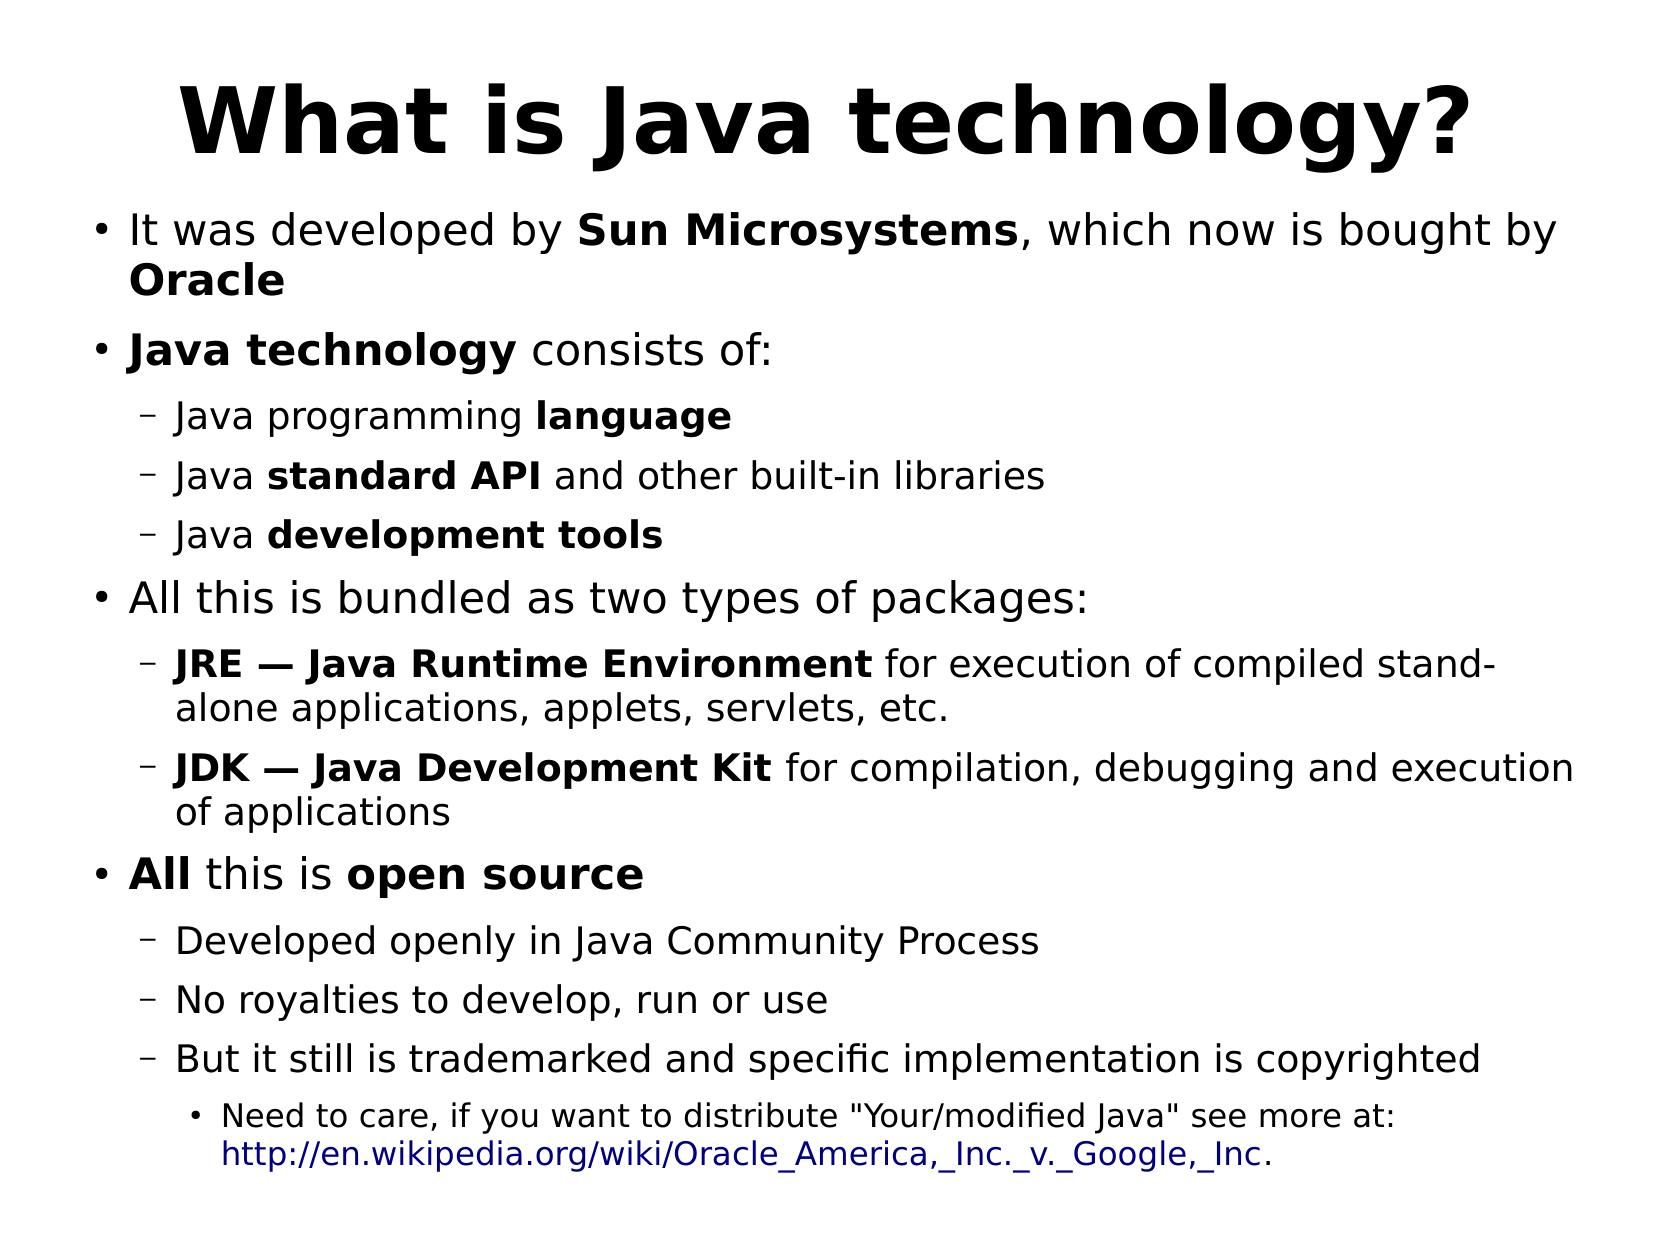

# What is Java technology?
It was developed by Sun Microsystems, which now is bought by Oracle
Java technology consists of:
Java programming language
Java standard API and other built-in libraries
Java development tools
All this is bundled as two types of packages:
JRE — Java Runtime Environment for execution of compiled stand-alone applications, applets, servlets, etc.
JDK — Java Development Kit for compilation, debugging and execution of applications
All this is open source
Developed openly in Java Community Process
No royalties to develop, run or use
But it still is trademarked and specific implementation is copyrighted
Need to care, if you want to distribute "Your/modified Java" see more at: http://en.wikipedia.org/wiki/Oracle_America,_Inc._v._Google,_Inc.